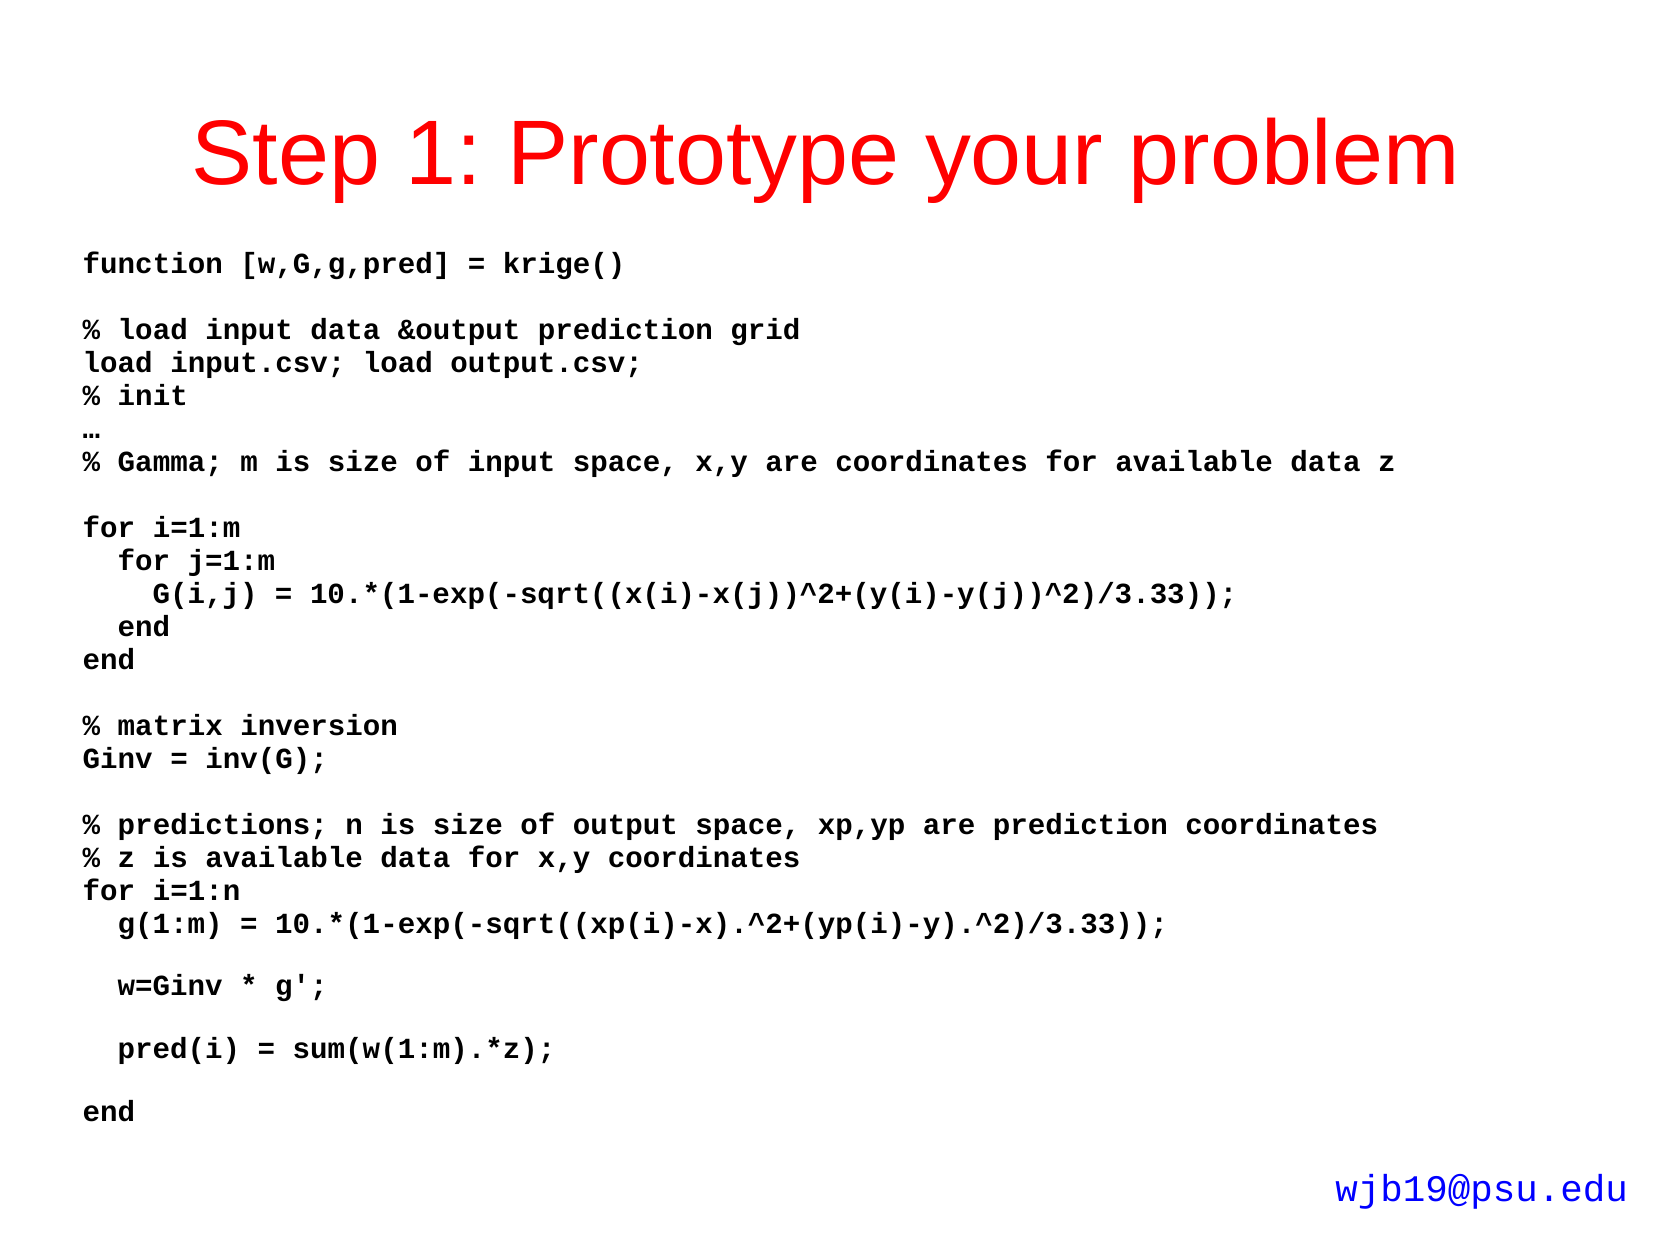

# Step 1: Prototype your problem
function [w,G,g,pred] = krige()
% load input data &output prediction grid
load input.csv; load output.csv;
% init
…
% Gamma; m is size of input space, x,y are coordinates for available data z
for i=1:m
 for j=1:m
 G(i,j) = 10.*(1-exp(-sqrt((x(i)-x(j))^2+(y(i)-y(j))^2)/3.33));
 end
end
% matrix inversion
Ginv = inv(G);
% predictions; n is size of output space, xp,yp are prediction coordinates
% z is available data for x,y coordinates
for i=1:n
 g(1:m) = 10.*(1-exp(-sqrt((xp(i)-x).^2+(yp(i)-y).^2)/3.33));
 w=Ginv * g';
 pred(i) = sum(w(1:m).*z);
end
wjb19@psu.edu